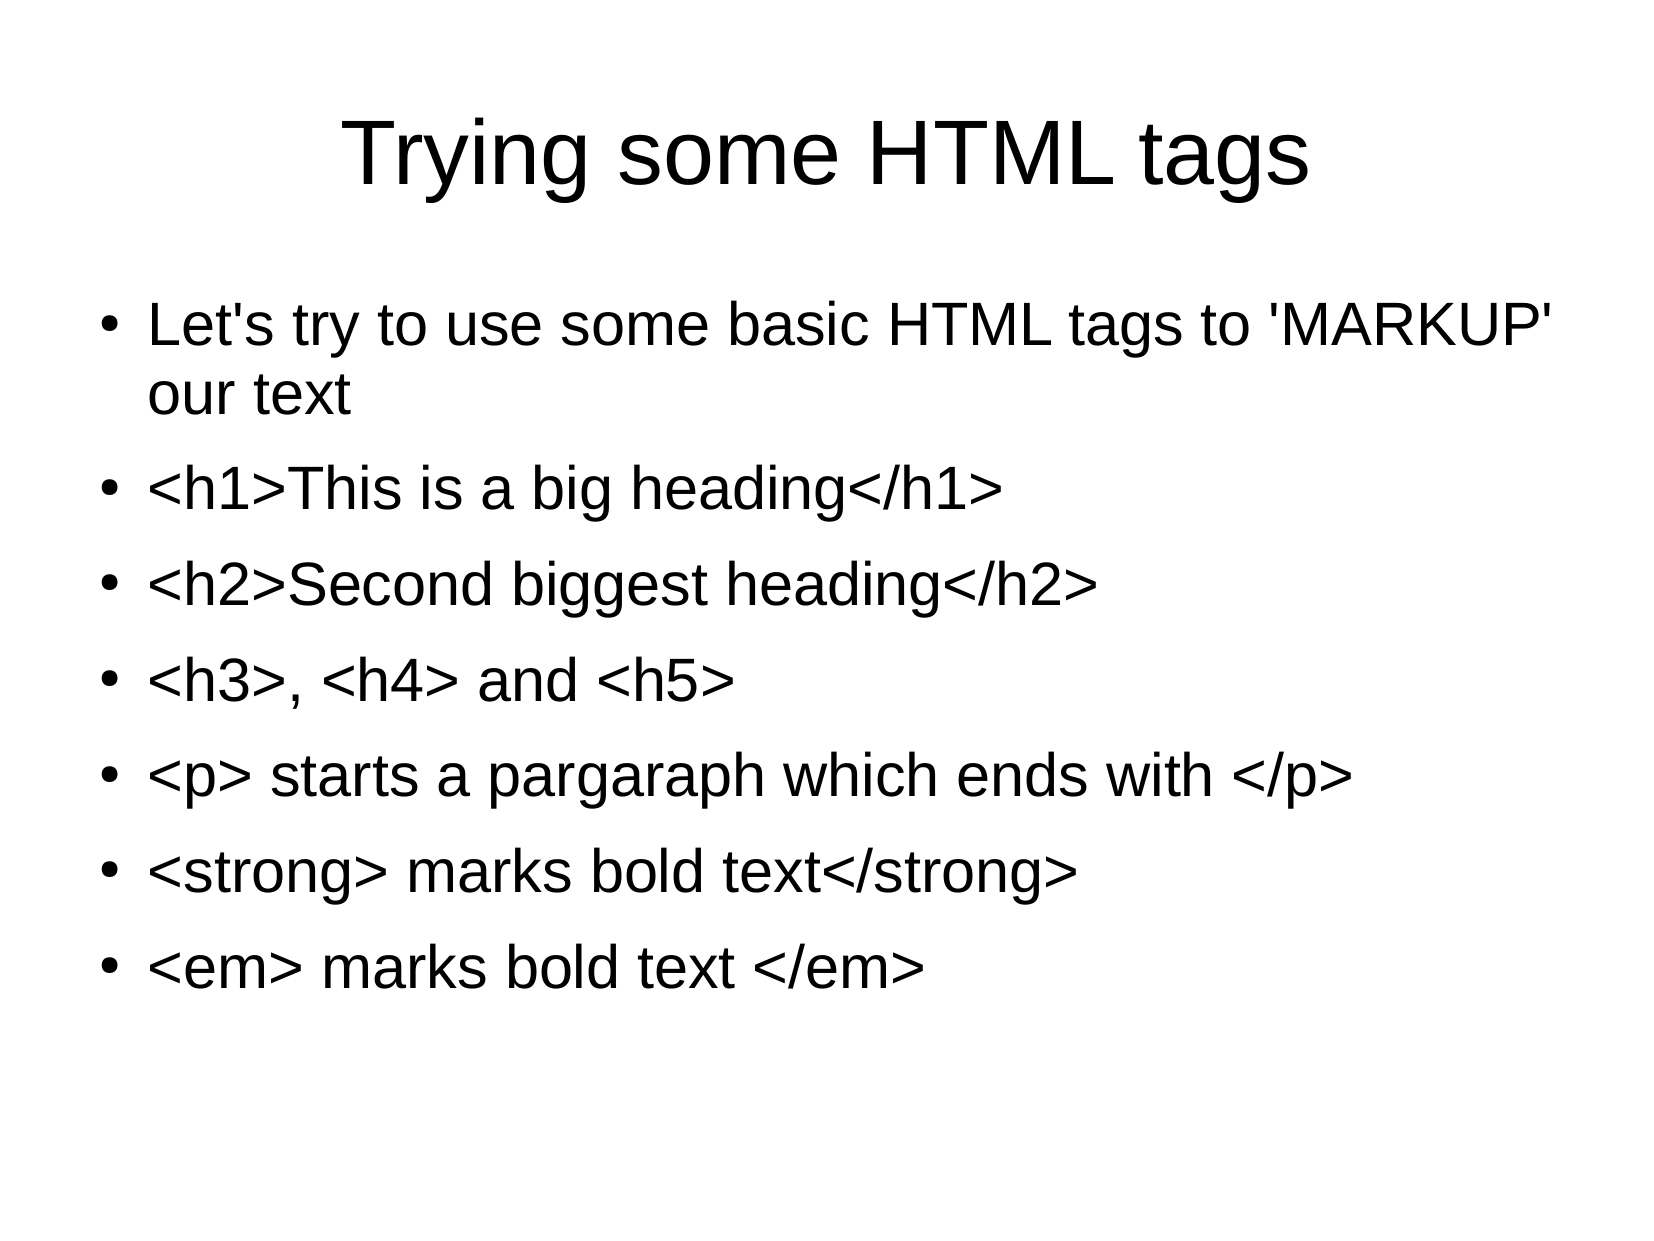

# Trying some HTML tags
Let's try to use some basic HTML tags to 'MARKUP' our text
<h1>This is a big heading</h1>
<h2>Second biggest heading</h2>
<h3>, <h4> and <h5>
<p> starts a pargaraph which ends with </p>
<strong> marks bold text</strong>
<em> marks bold text </em>